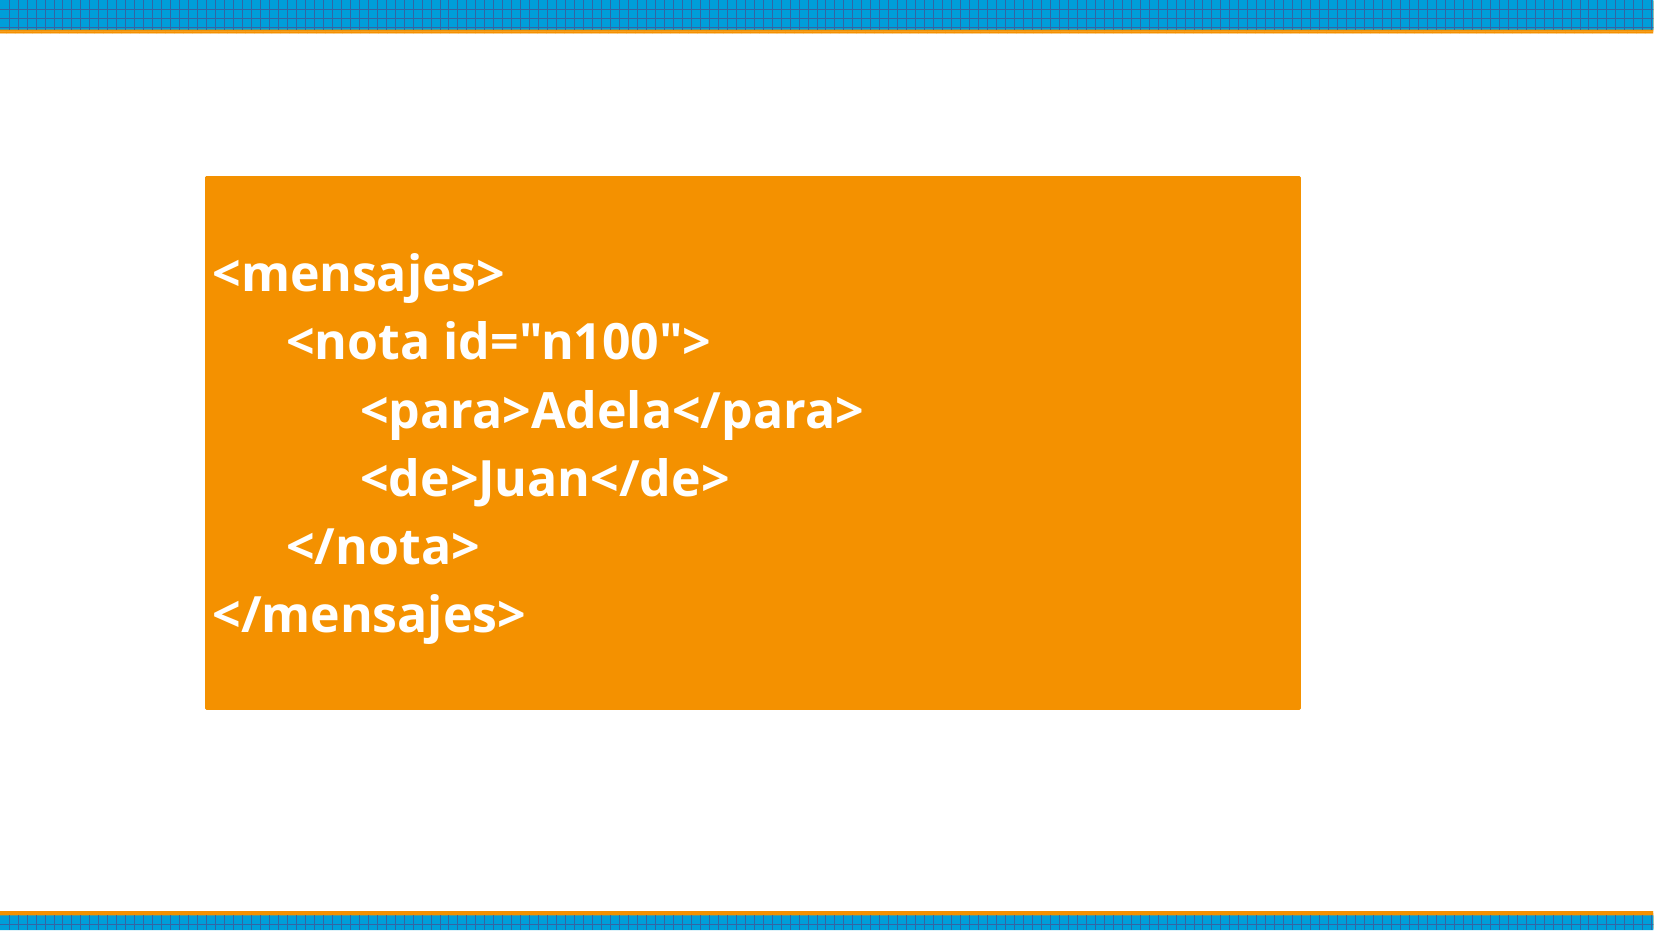

<mensajes>
	<nota id="n100">
		<para>Adela</para>
		<de>Juan</de>
	</nota>
</mensajes>